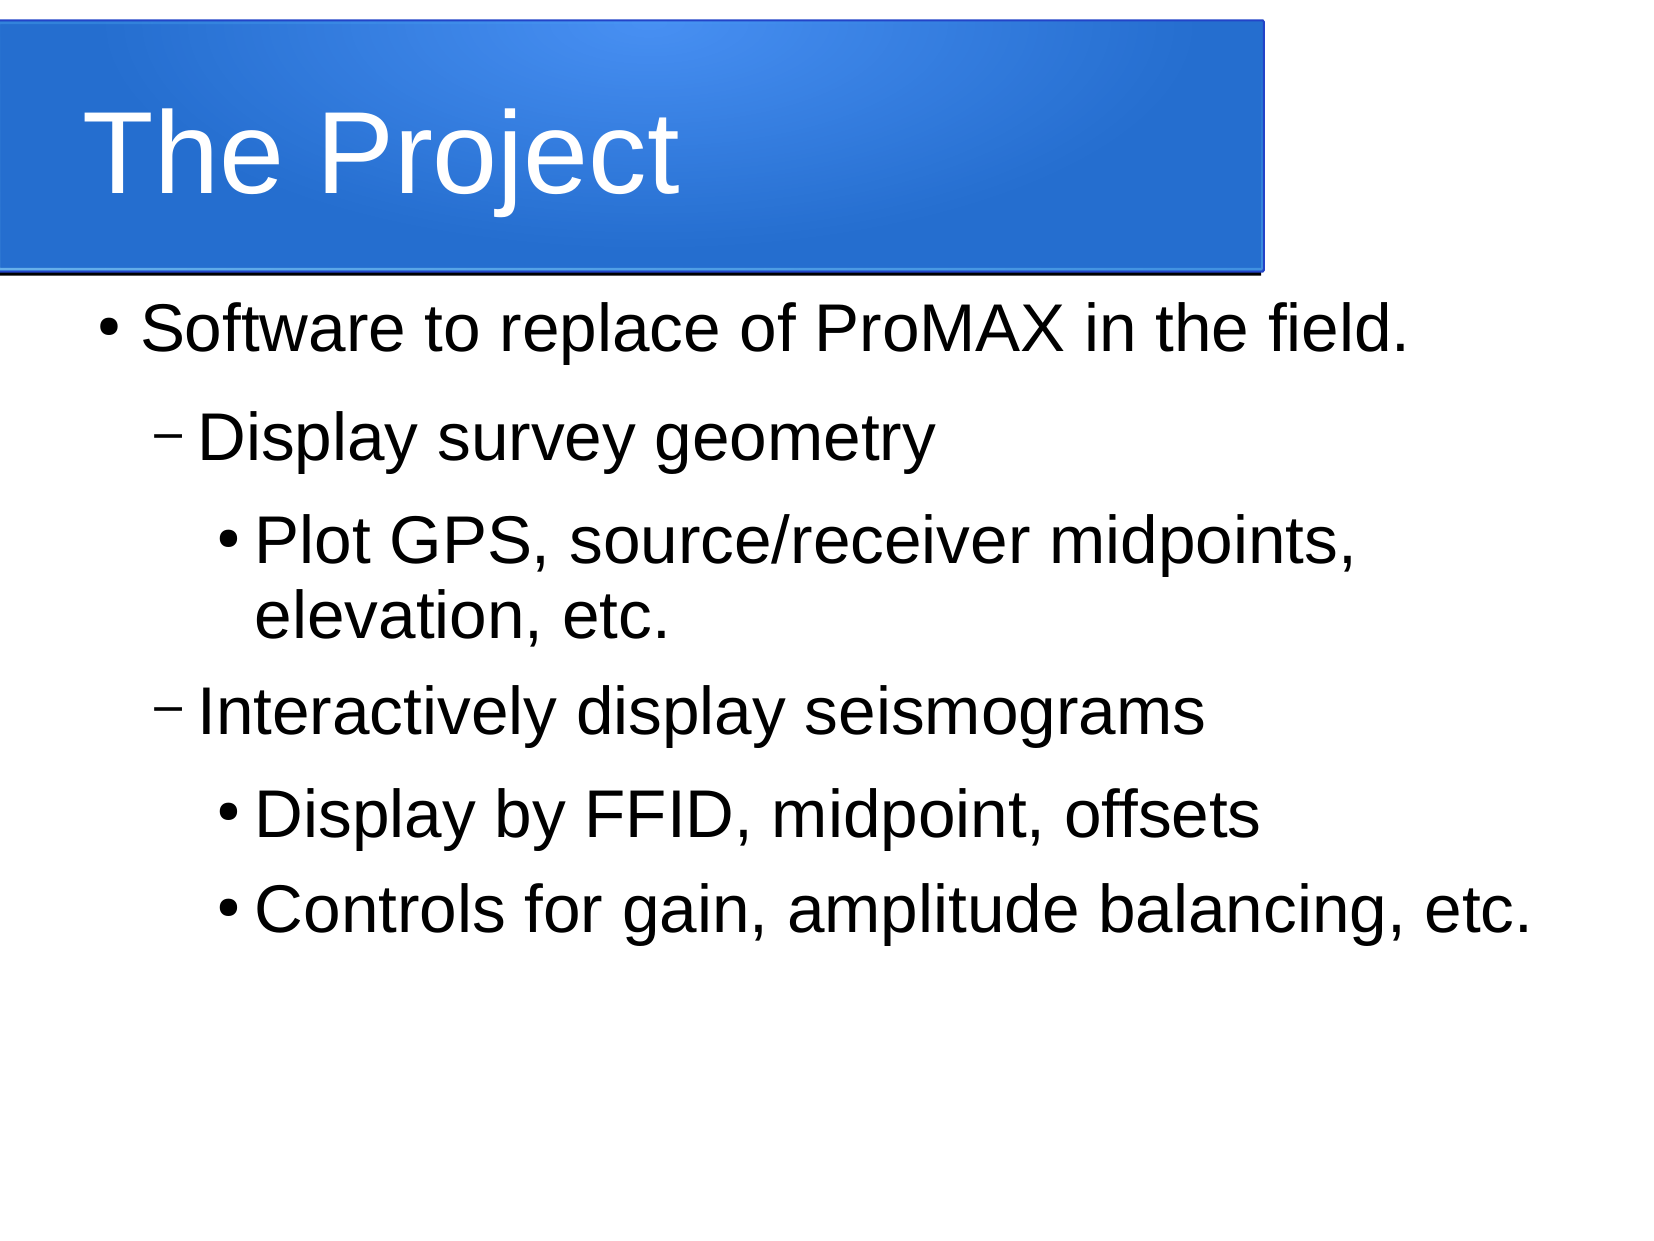

# The Project
Software to replace of ProMAX in the field.
Display survey geometry
Plot GPS, source/receiver midpoints, elevation, etc.
Interactively display seismograms
Display by FFID, midpoint, offsets
Controls for gain, amplitude balancing, etc.